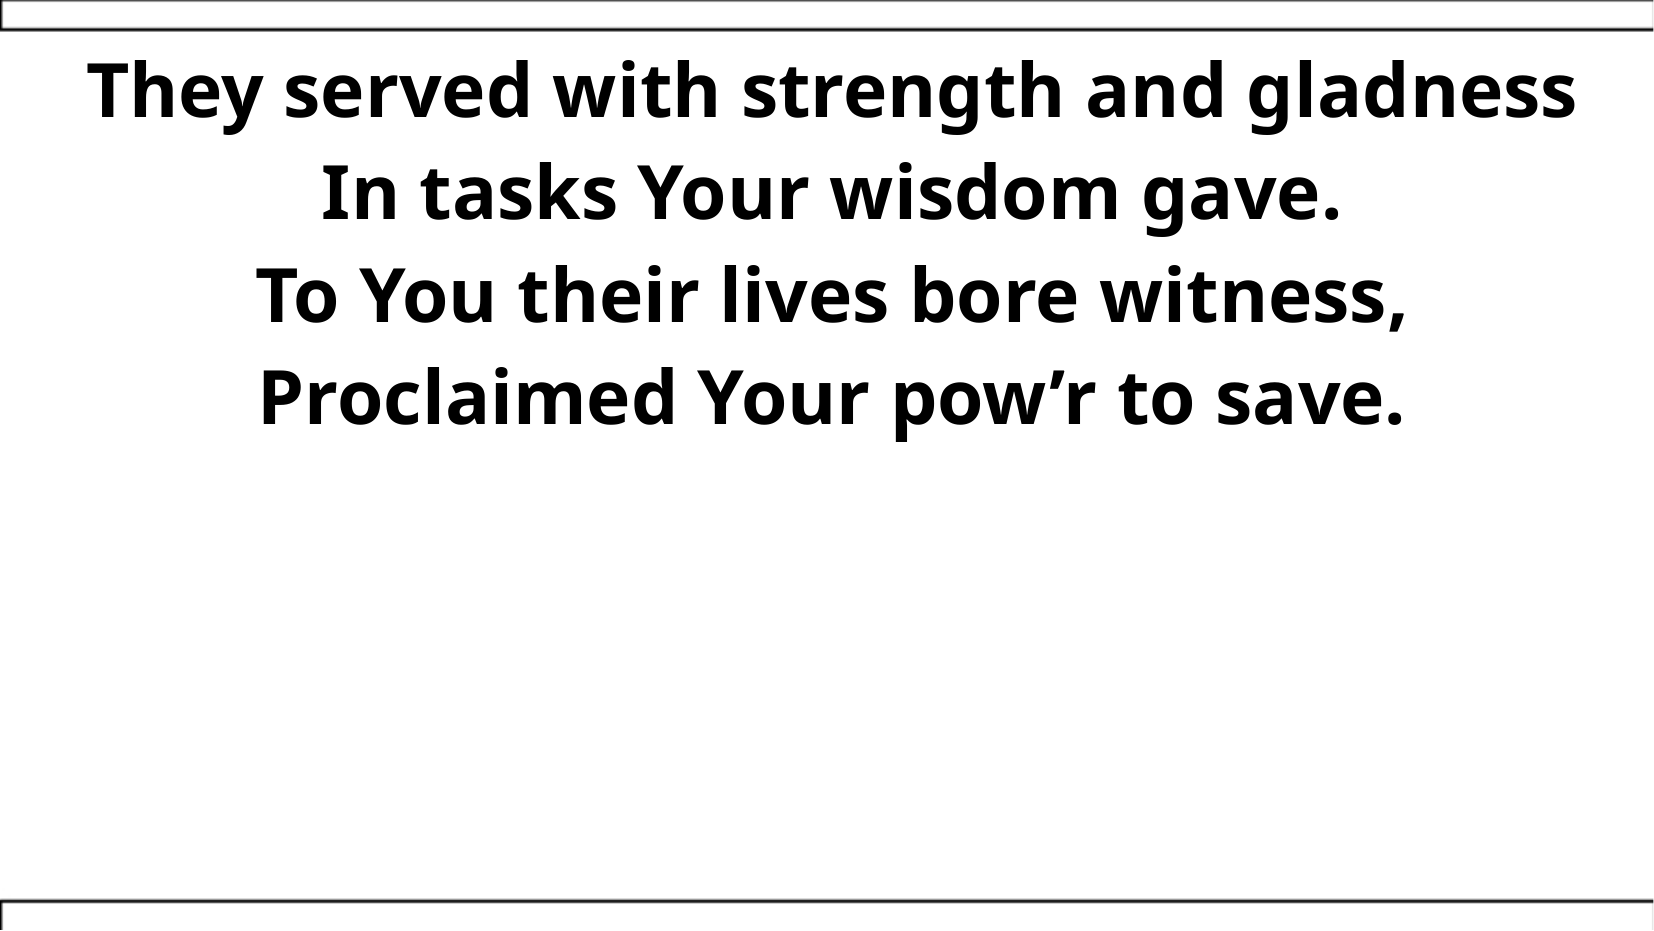

They served with strength and gladness
In tasks Your wisdom gave.
To You their lives bore witness,
Proclaimed Your pow’r to save.